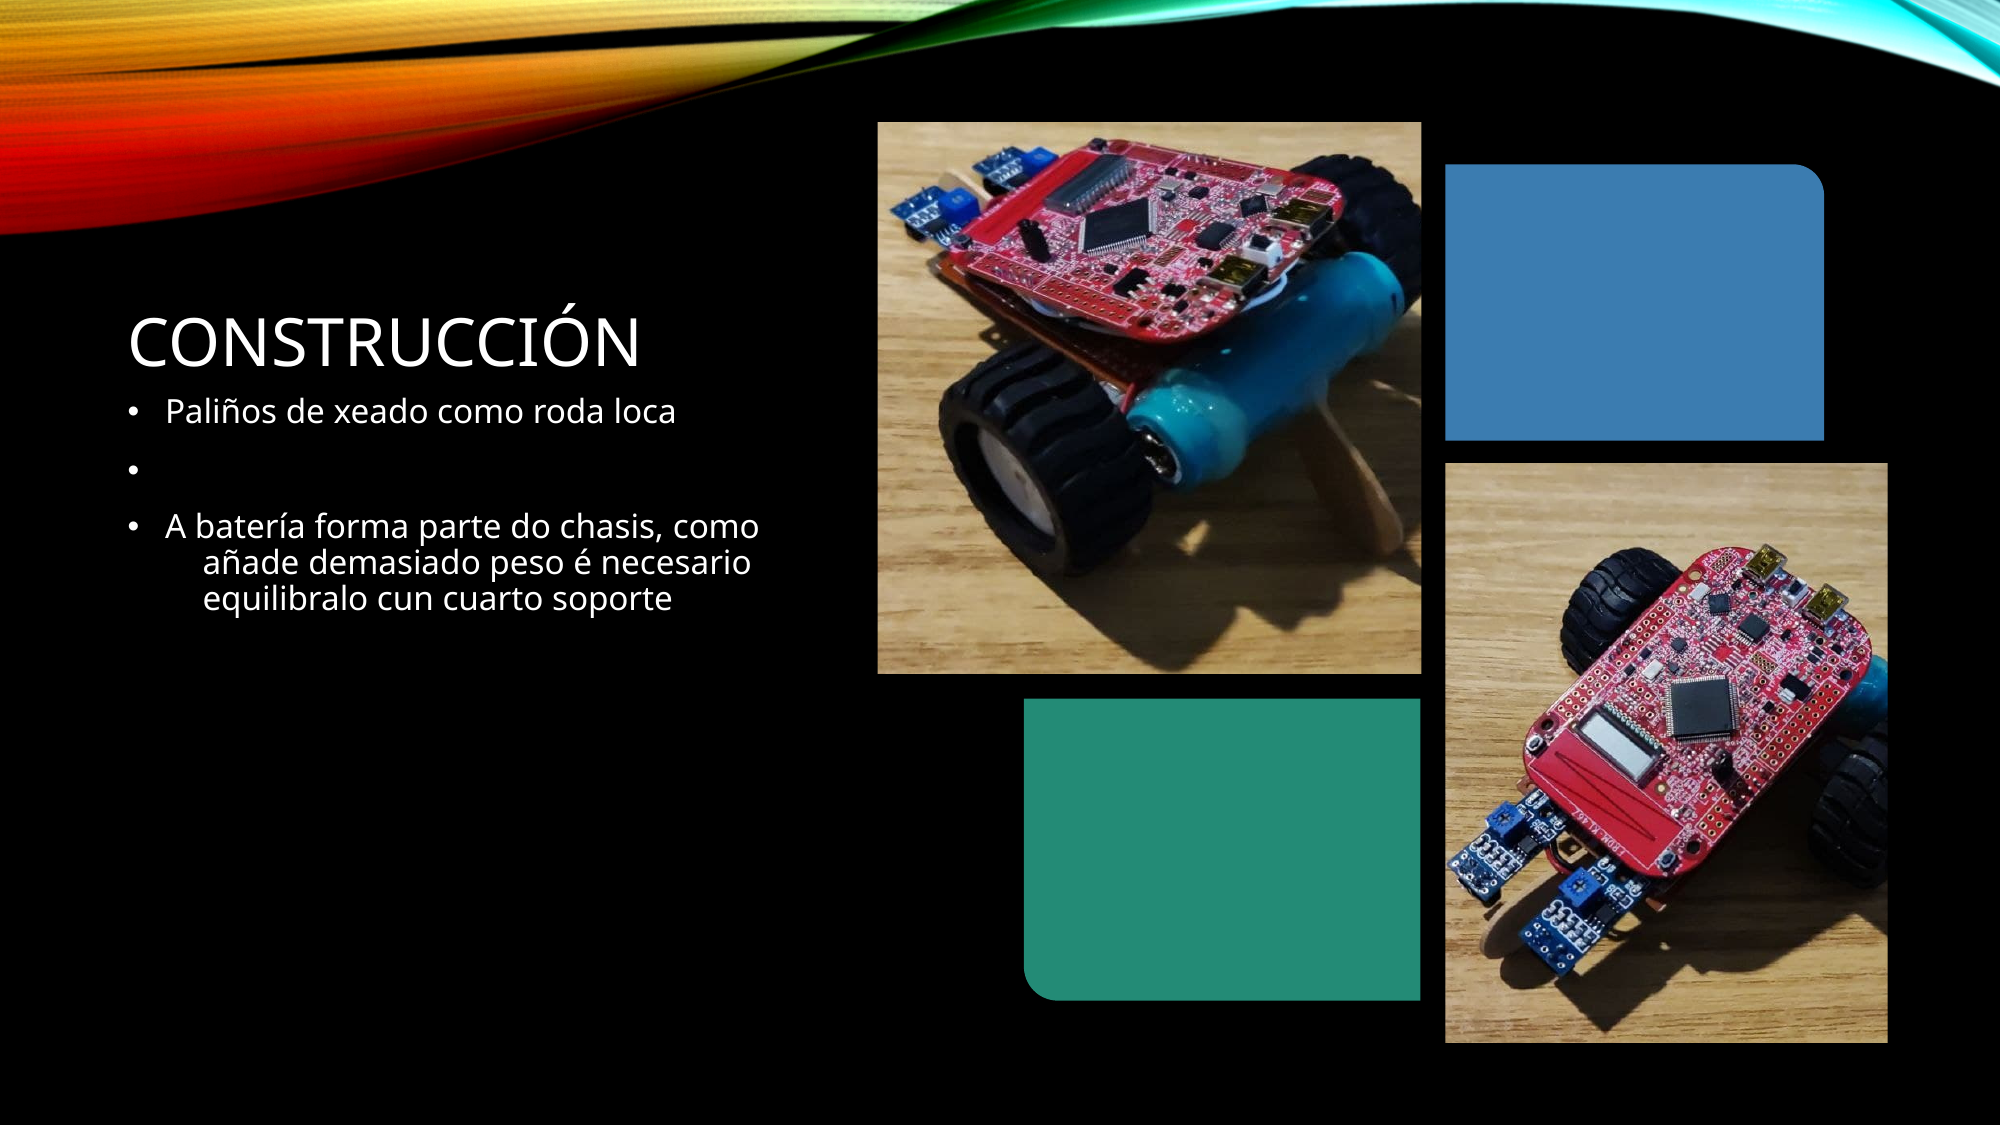

# Construcción
Paliños de xeado como roda loca
A batería forma parte do chasis, como añade demasiado peso é necesario equilibralo cun cuarto soporte